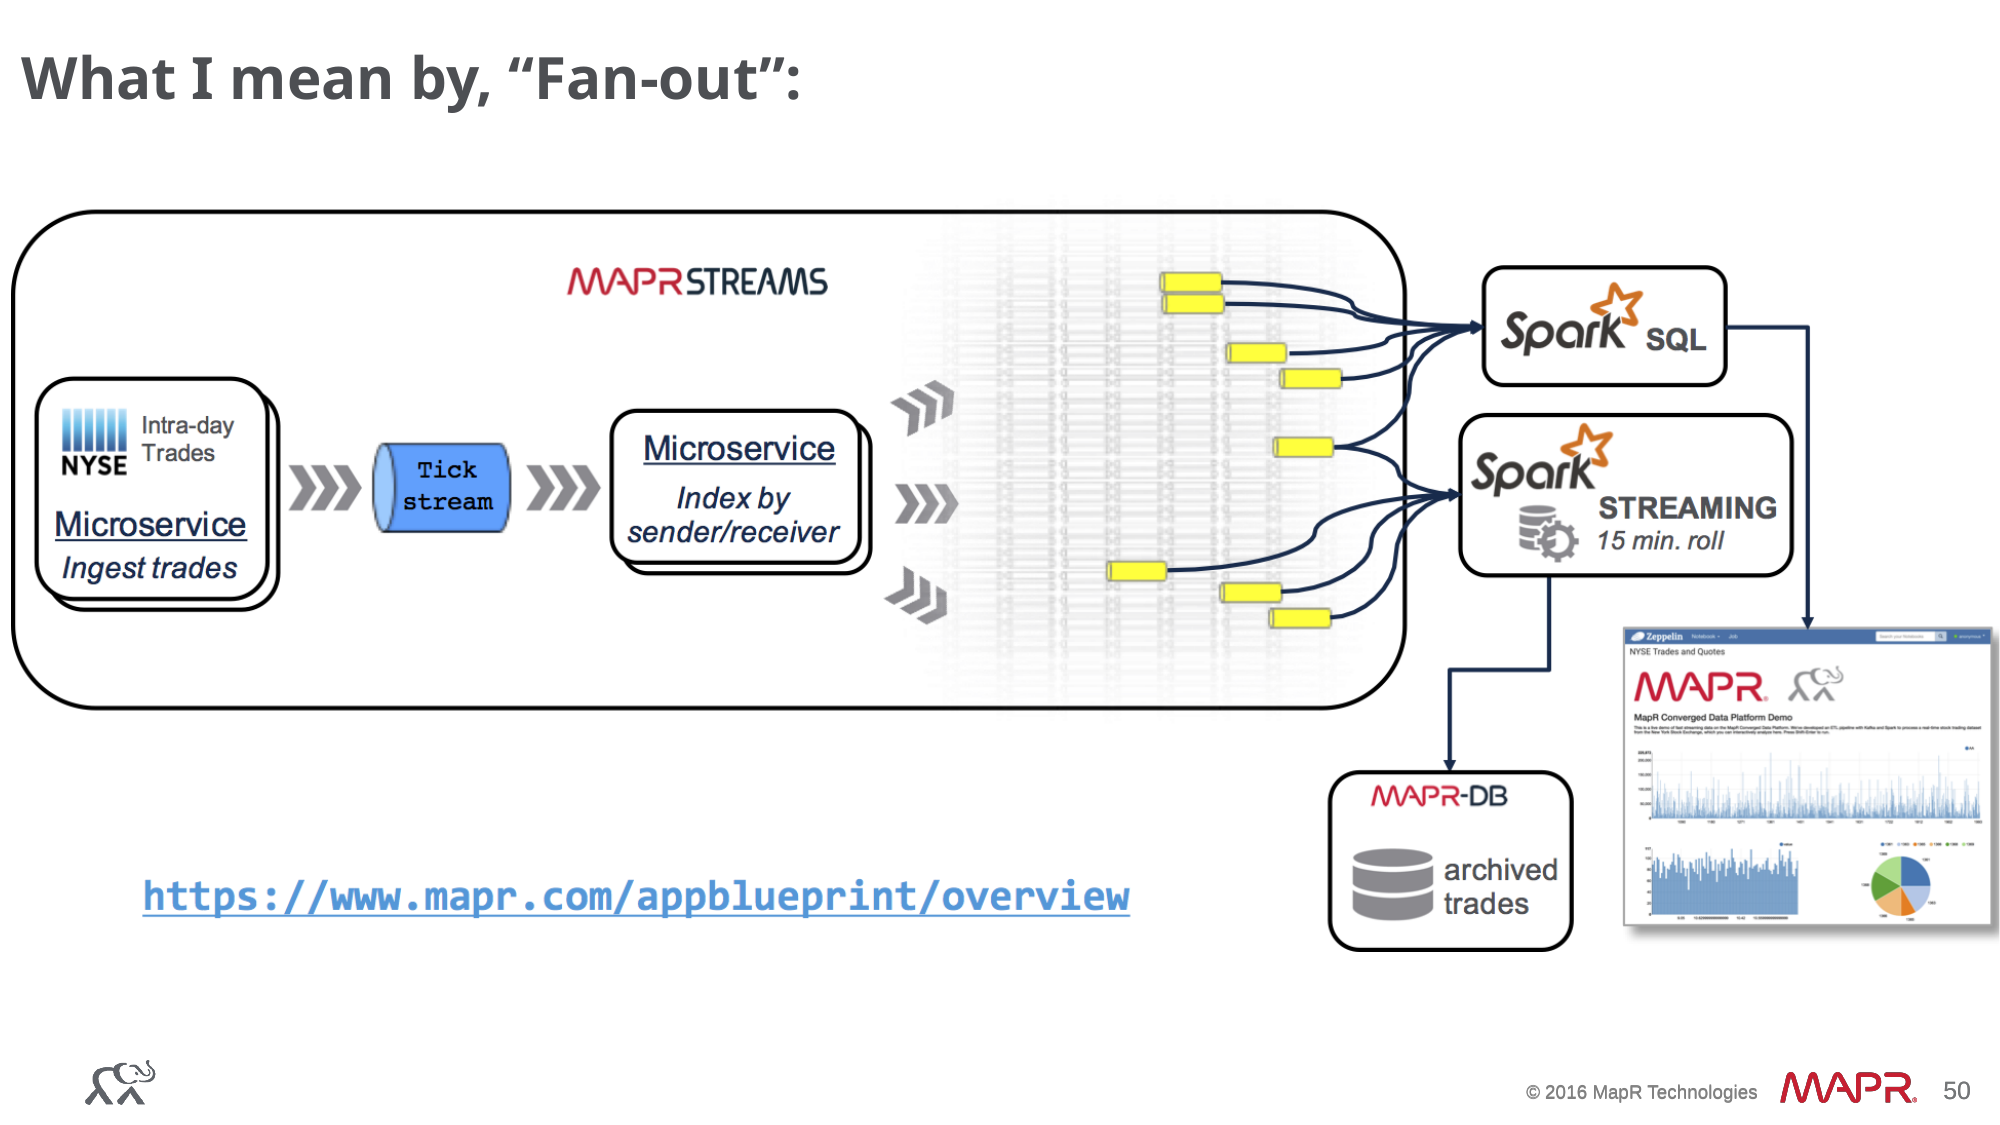

What I mean by, “Fan-out”:
Kafka API